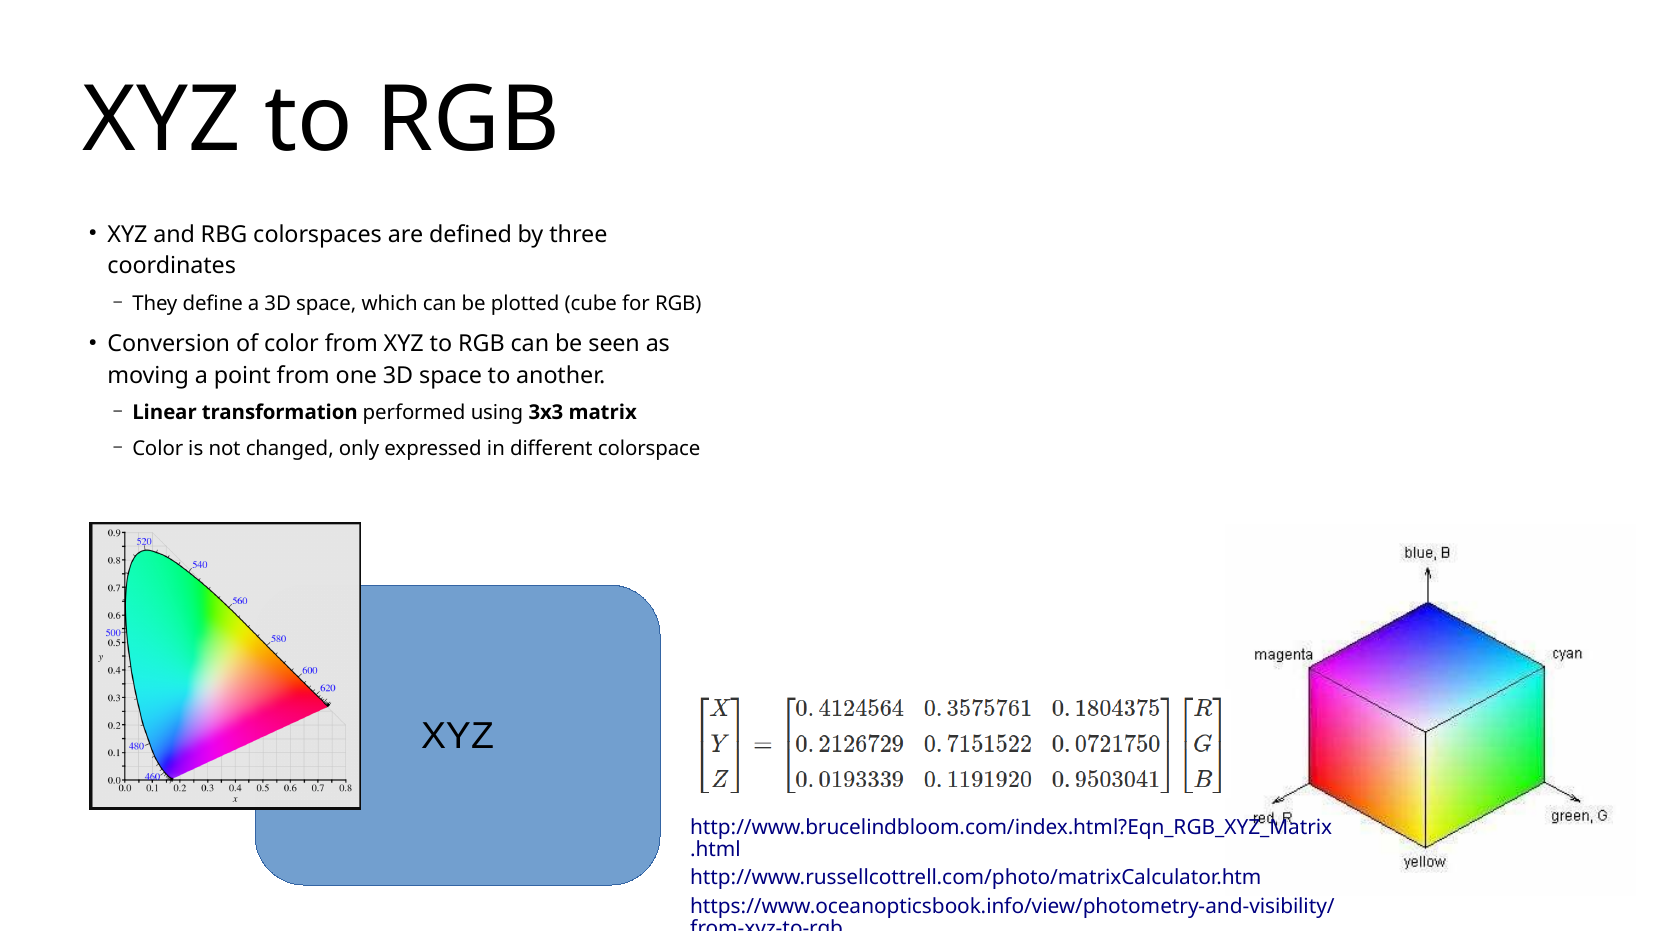

# XYZ to RGB
XYZ and RBG colorspaces are defined by three coordinates
They define a 3D space, which can be plotted (cube for RGB)
Conversion of color from XYZ to RGB can be seen as moving a point from one 3D space to another.
Linear transformation performed using 3x3 matrix
Color is not changed, only expressed in different colorspace
XYZ
http://www.brucelindbloom.com/index.html?Eqn_RGB_XYZ_Matrix.html
http://www.russellcottrell.com/photo/matrixCalculator.htm
https://www.oceanopticsbook.info/view/photometry-and-visibility/from-xyz-to-rgb
https://terathon.com/blog/rgb-xyz-conversion-matrix-accuracy/